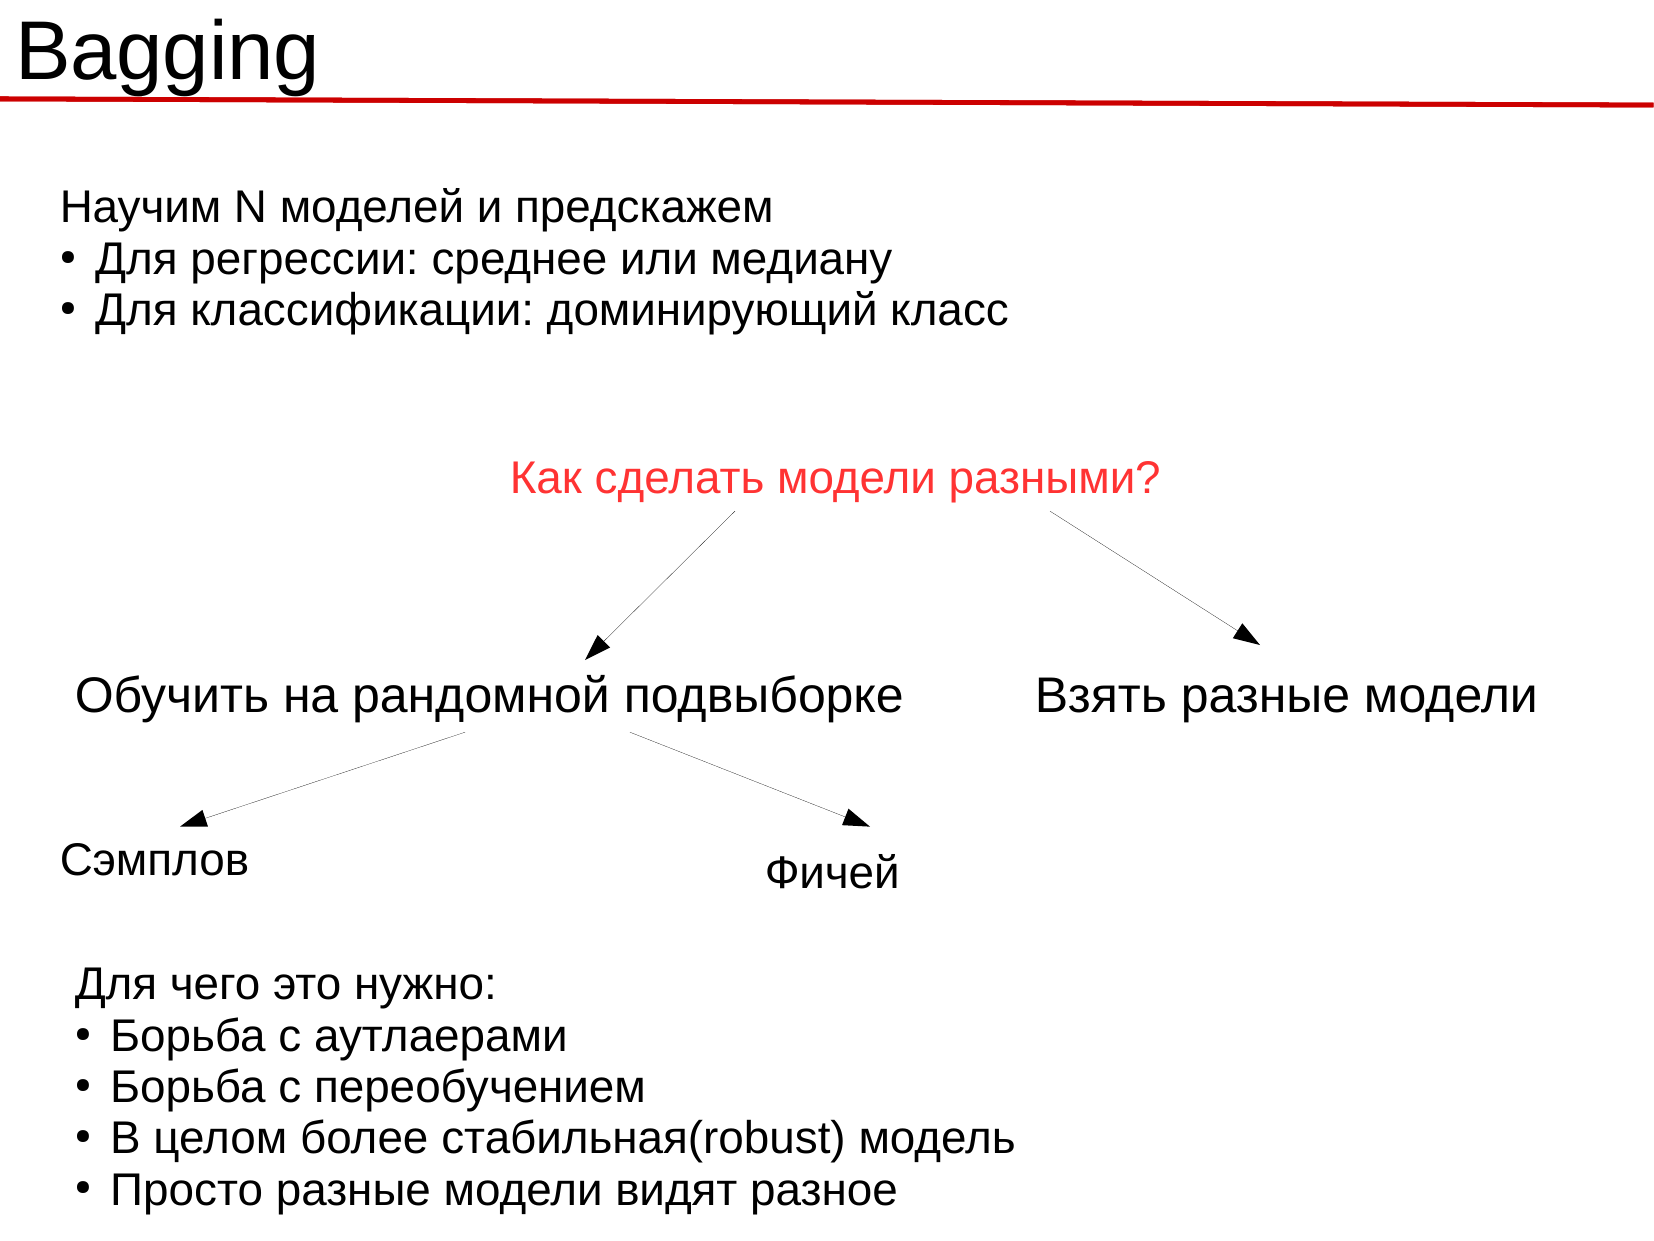

# Bagging
Научим N моделей и предскажем
Для регрессии: среднее или медиану
Для классификации: доминирующий класс
Как сделать модели разными?
Обучить на рандомной подвыборке
Взять разные модели
Сэмплов
Фичей
Для чего это нужно:
Борьба с аутлаерами
Борьба с переобучением
В целом более стабильная(robust) модель
Просто разные модели видят разное